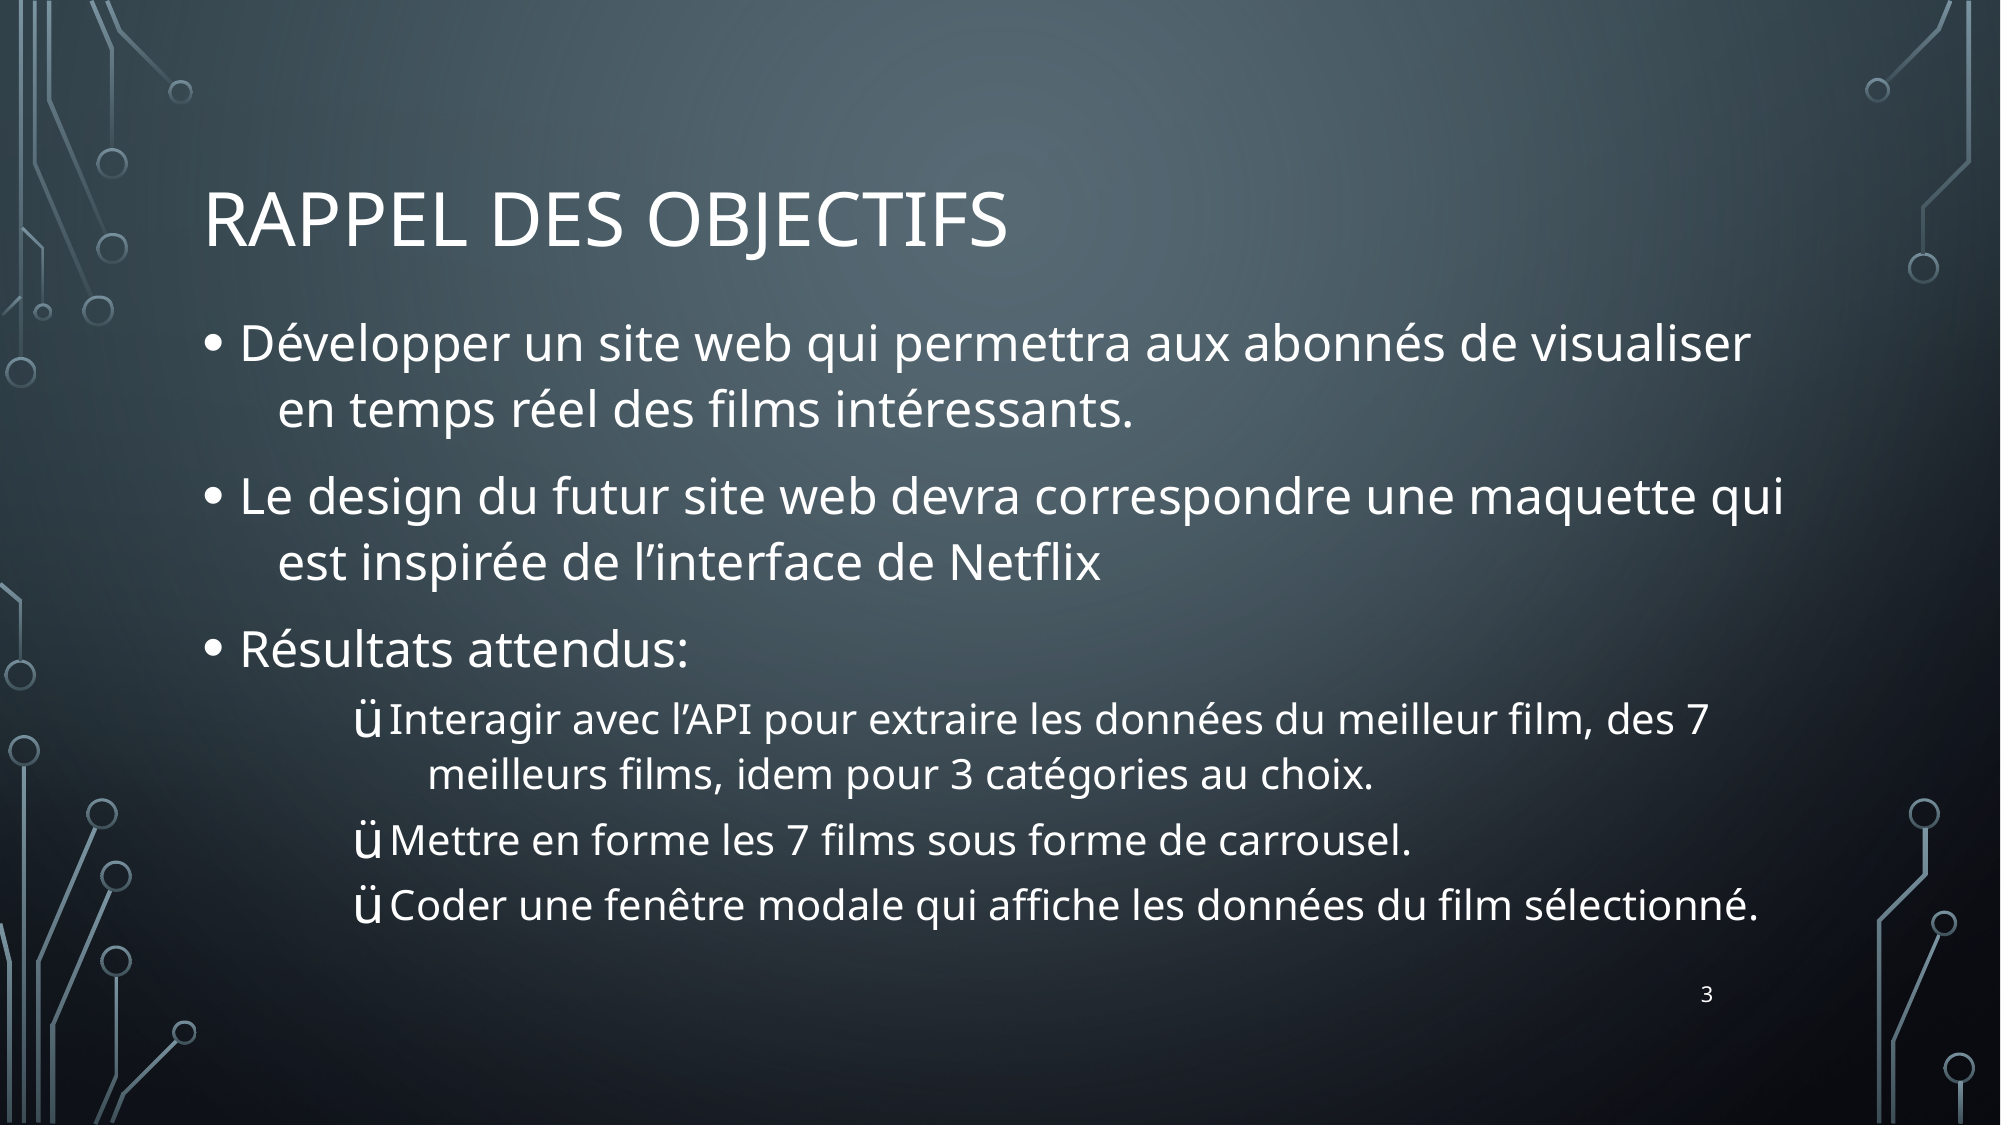

# Rappel des objectifs
Développer un site web qui permettra aux abonnés de visualiser en temps réel des films intéressants.
Le design du futur site web devra correspondre une maquette qui est inspirée de l’interface de Netflix
Résultats attendus:
Interagir avec l’API pour extraire les données du meilleur film, des 7 meilleurs films, idem pour 3 catégories au choix.
Mettre en forme les 7 films sous forme de carrousel.
Coder une fenêtre modale qui affiche les données du film sélectionné.